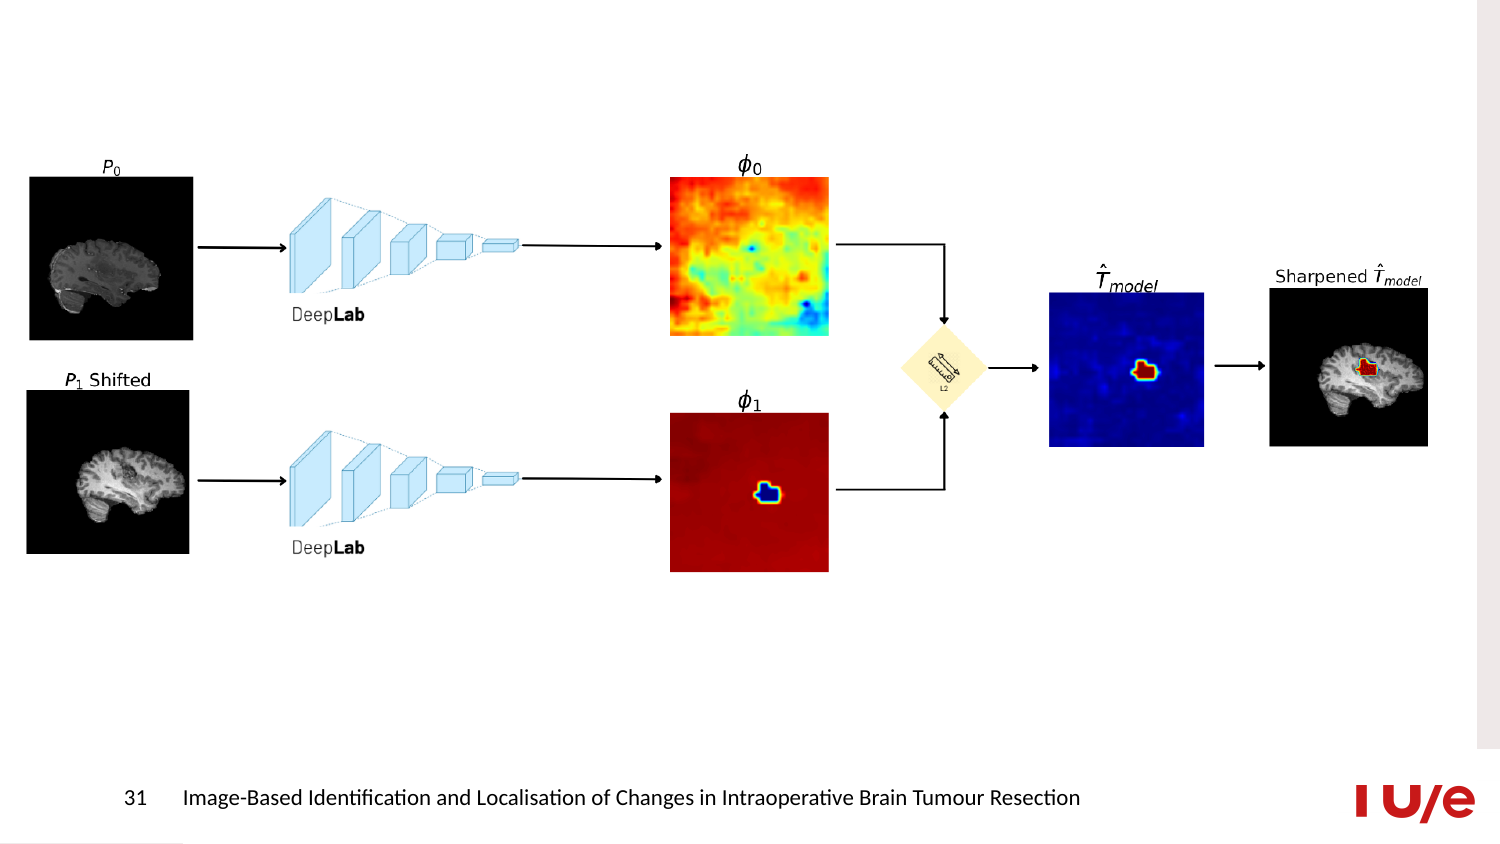

# Example chart - Column
31
Image-Based Identification and Localisation of Changes in Intraoperative Brain Tumour Resection